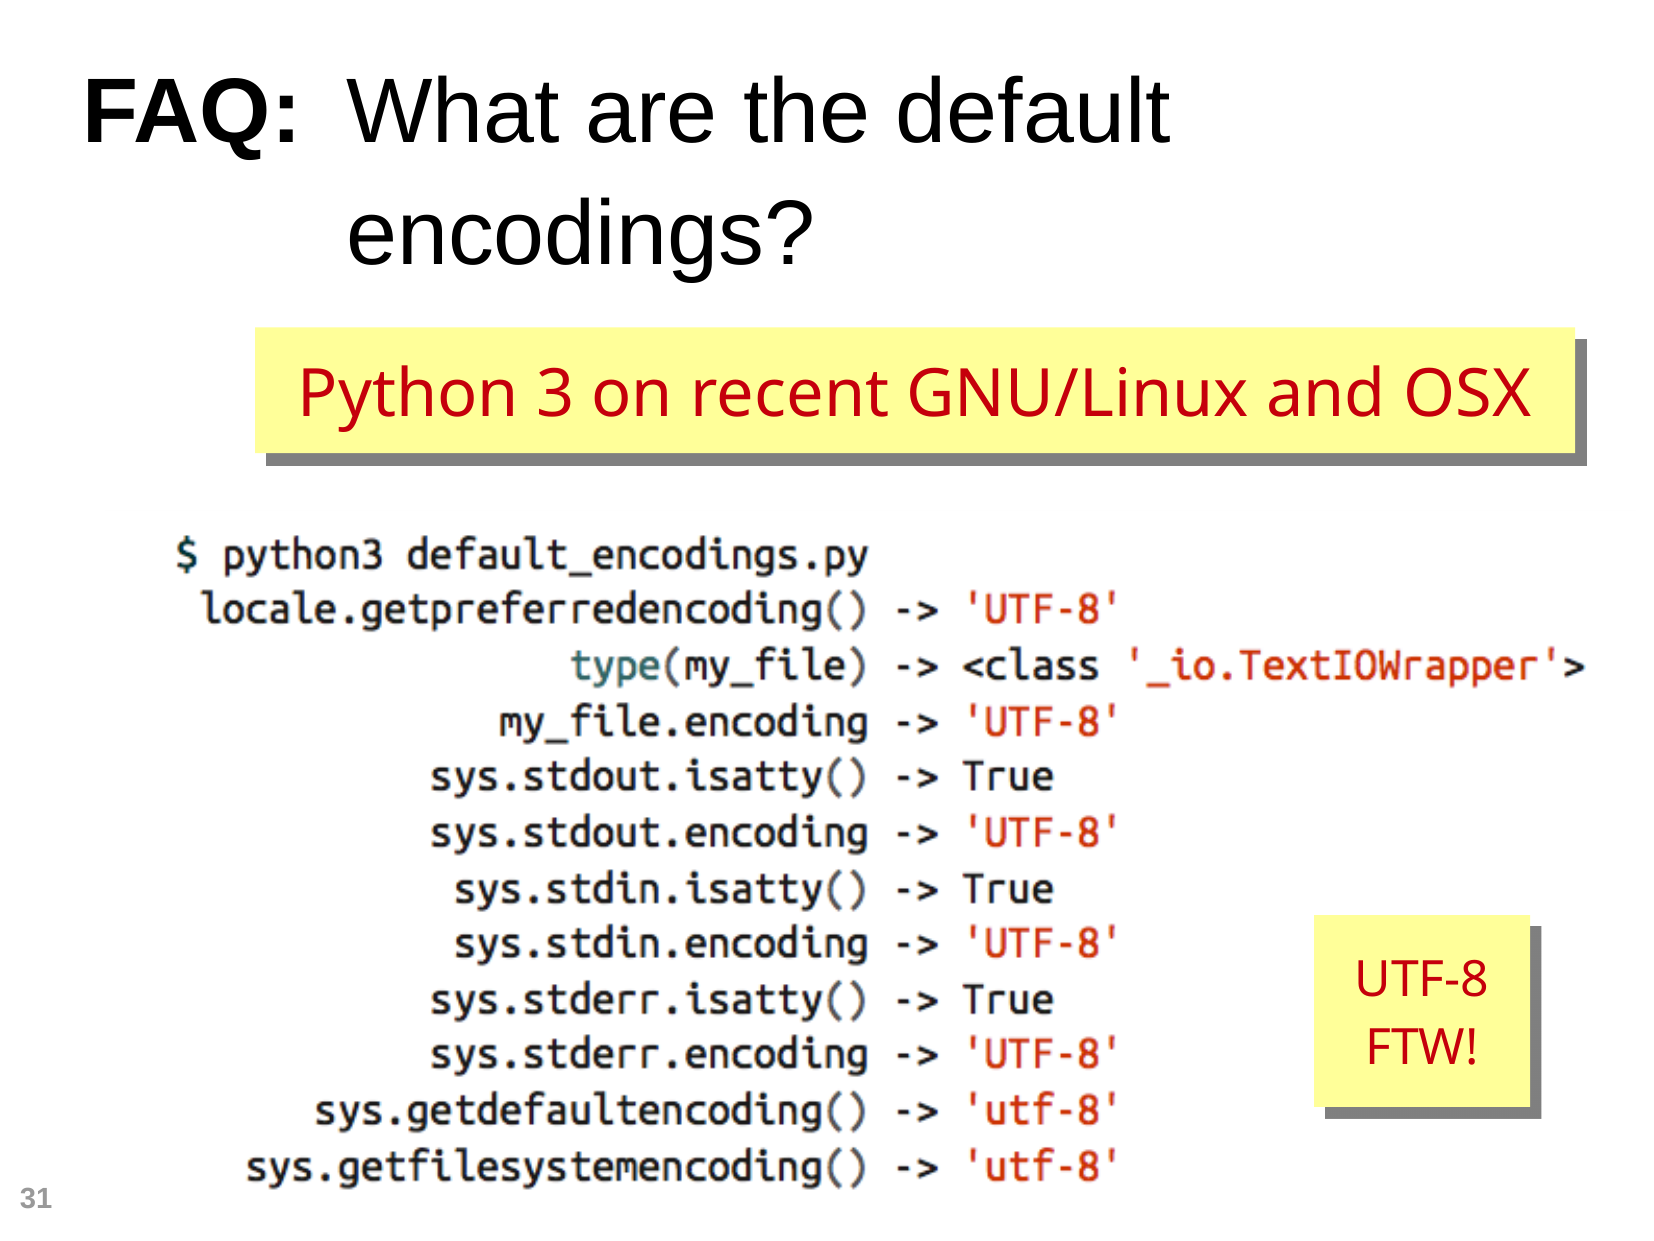

# FAQ:	What are the default encodings?
Python 3 on recent GNU/Linux and OSX
UTF-8
FTW!
31